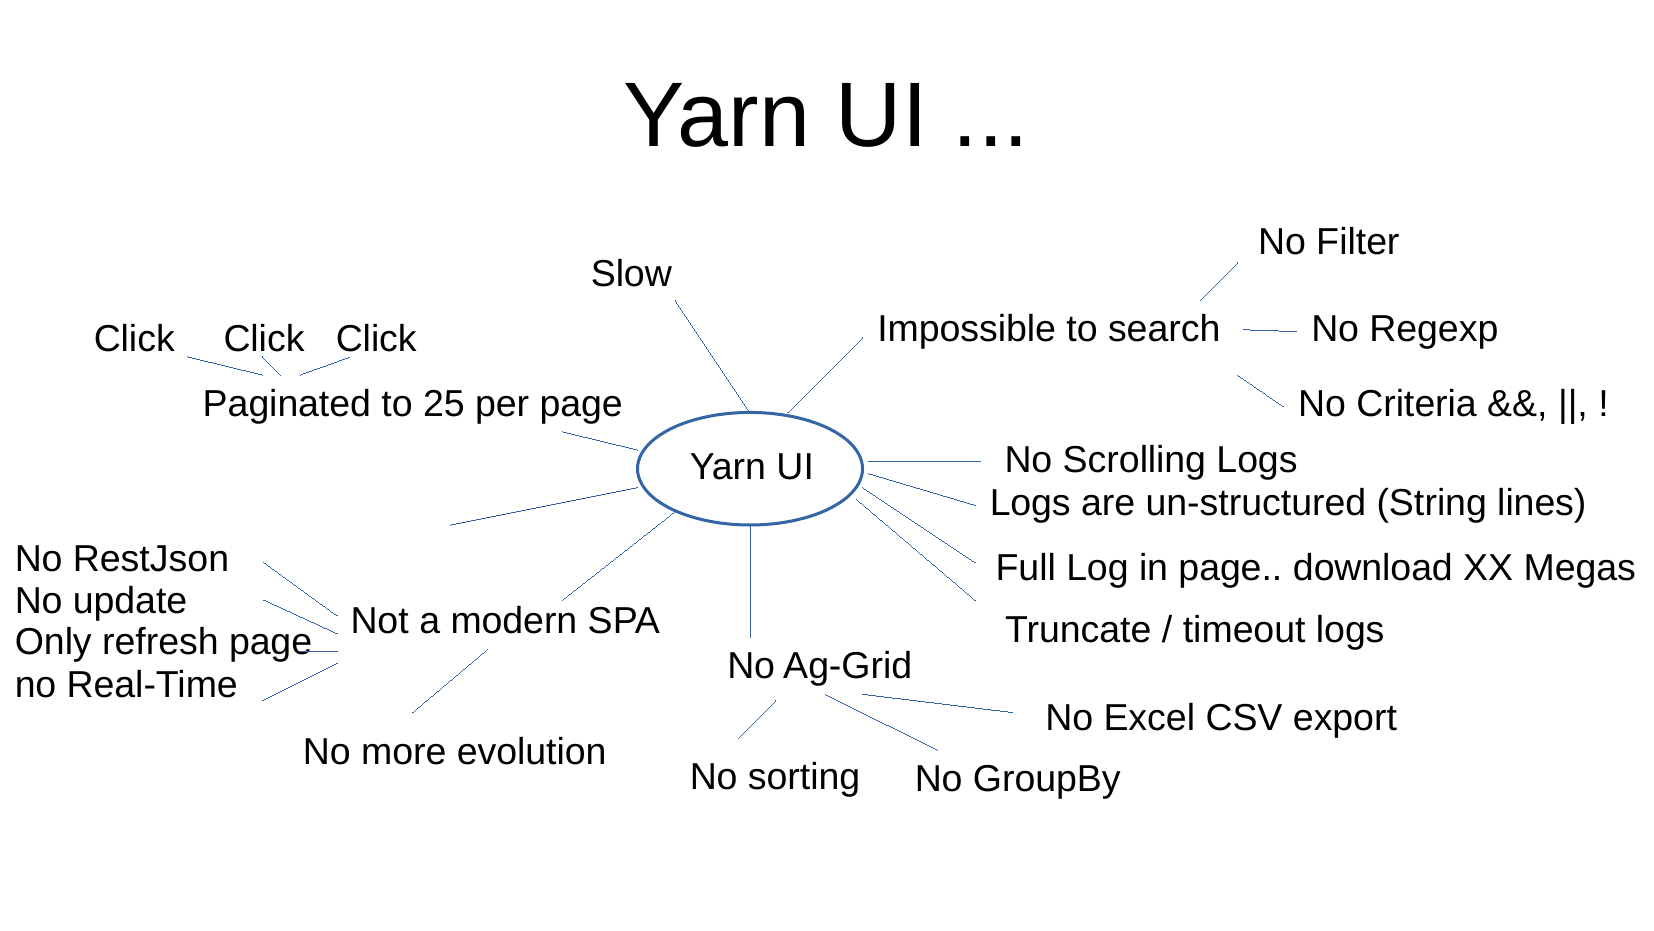

# Yarn UI ...
No Filter
Slow
Impossible to search
No Regexp
Click
Click
Click
Paginated to 25 per page
No Criteria &&, ||, !
No Scrolling Logs
Yarn UI
Logs are un-structured (String lines)
No RestJson
No update
Only refresh page
no Real-Time
Full Log in page.. download XX Megas
Not a modern SPA
Truncate / timeout logs
No Ag-Grid
No Excel CSV export
No more evolution
No sorting
No GroupBy